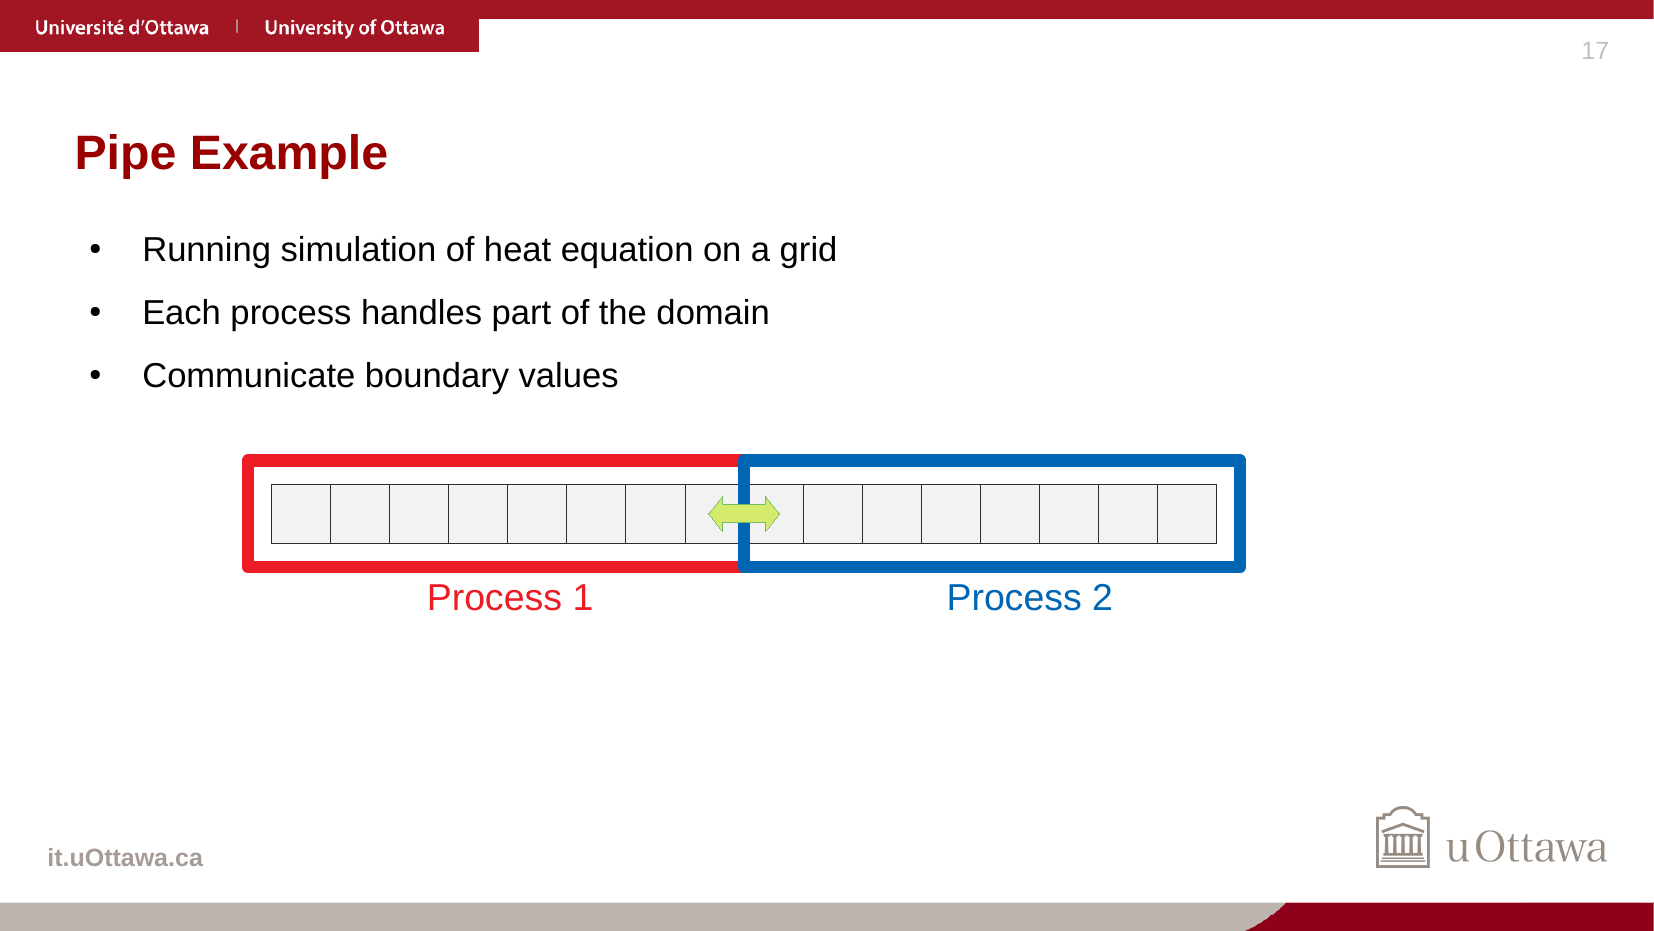

# Pipe Example
Running simulation of heat equation on a grid
Each process handles part of the domain
Communicate boundary values
Process 1
Process 2